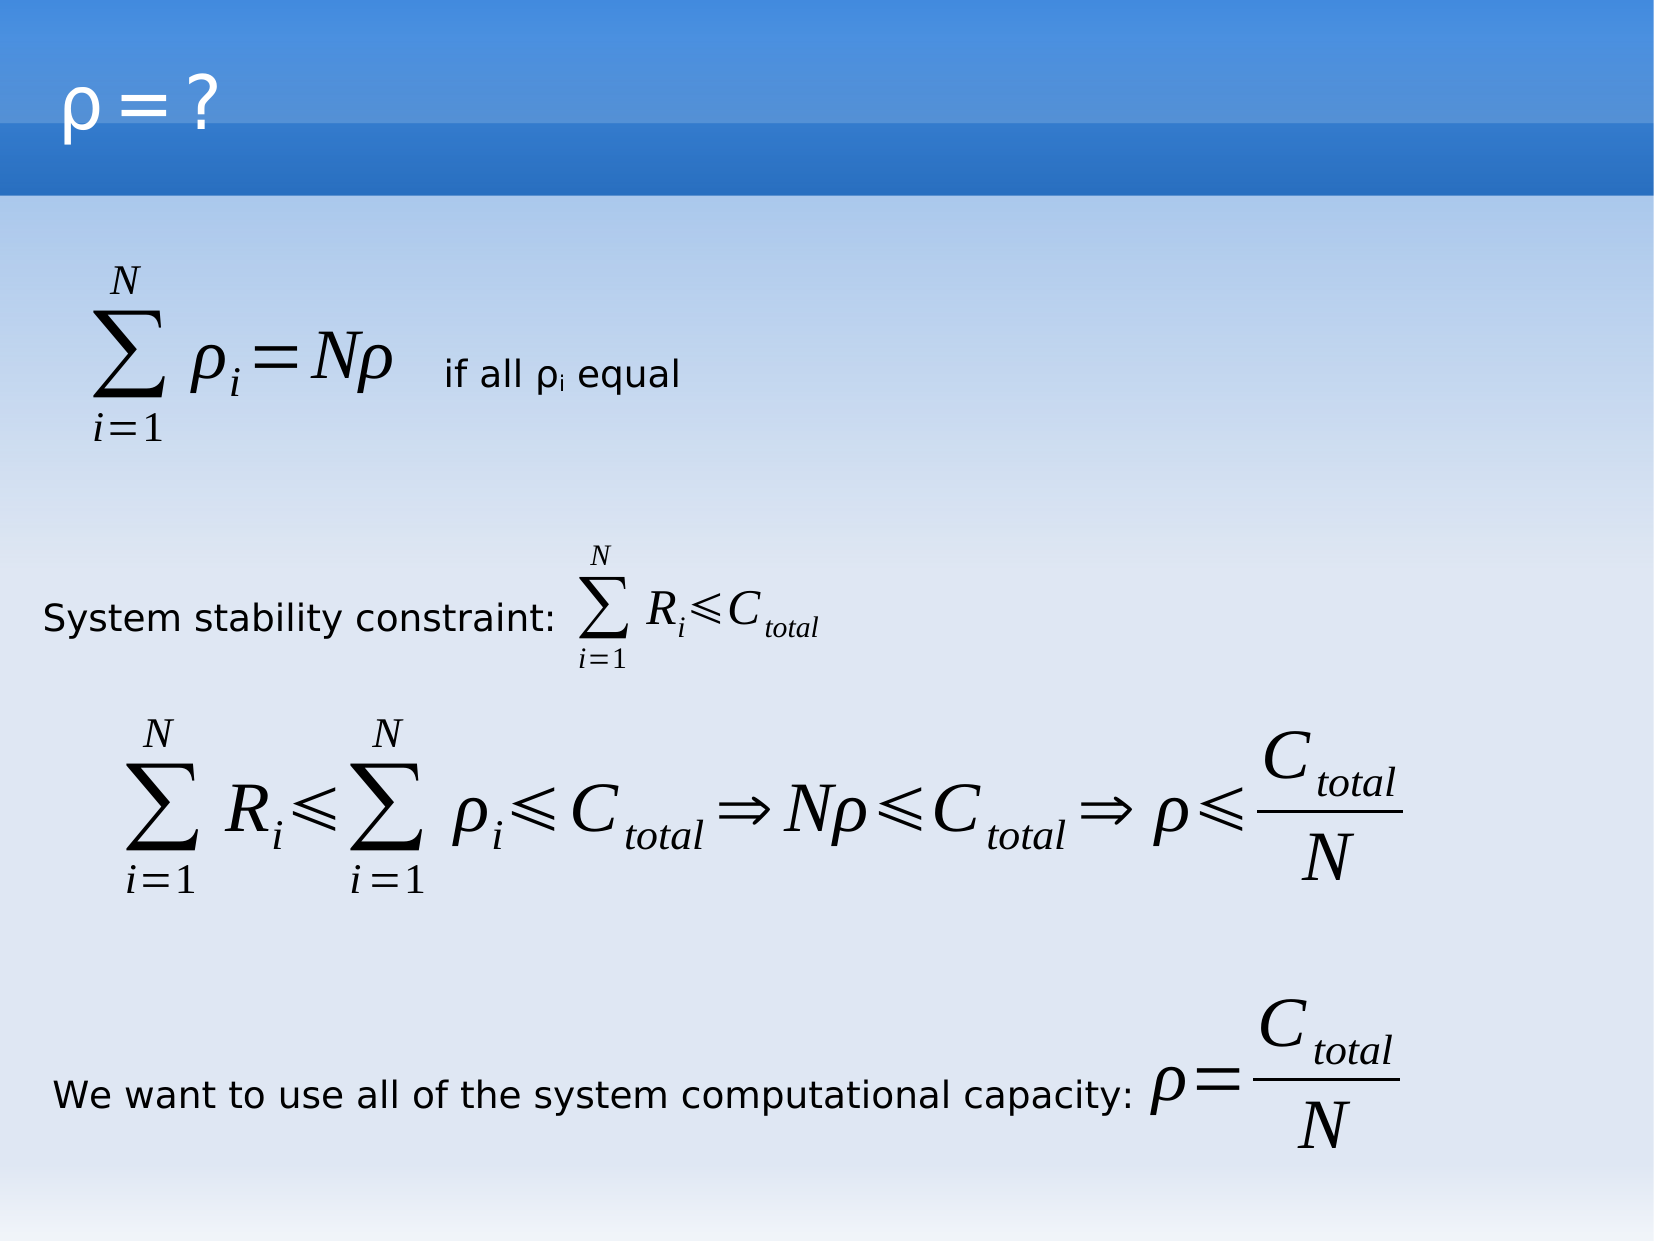

# ρ=?
if all ρi equal
System stability constraint:
We want to use all of the system computational capacity: